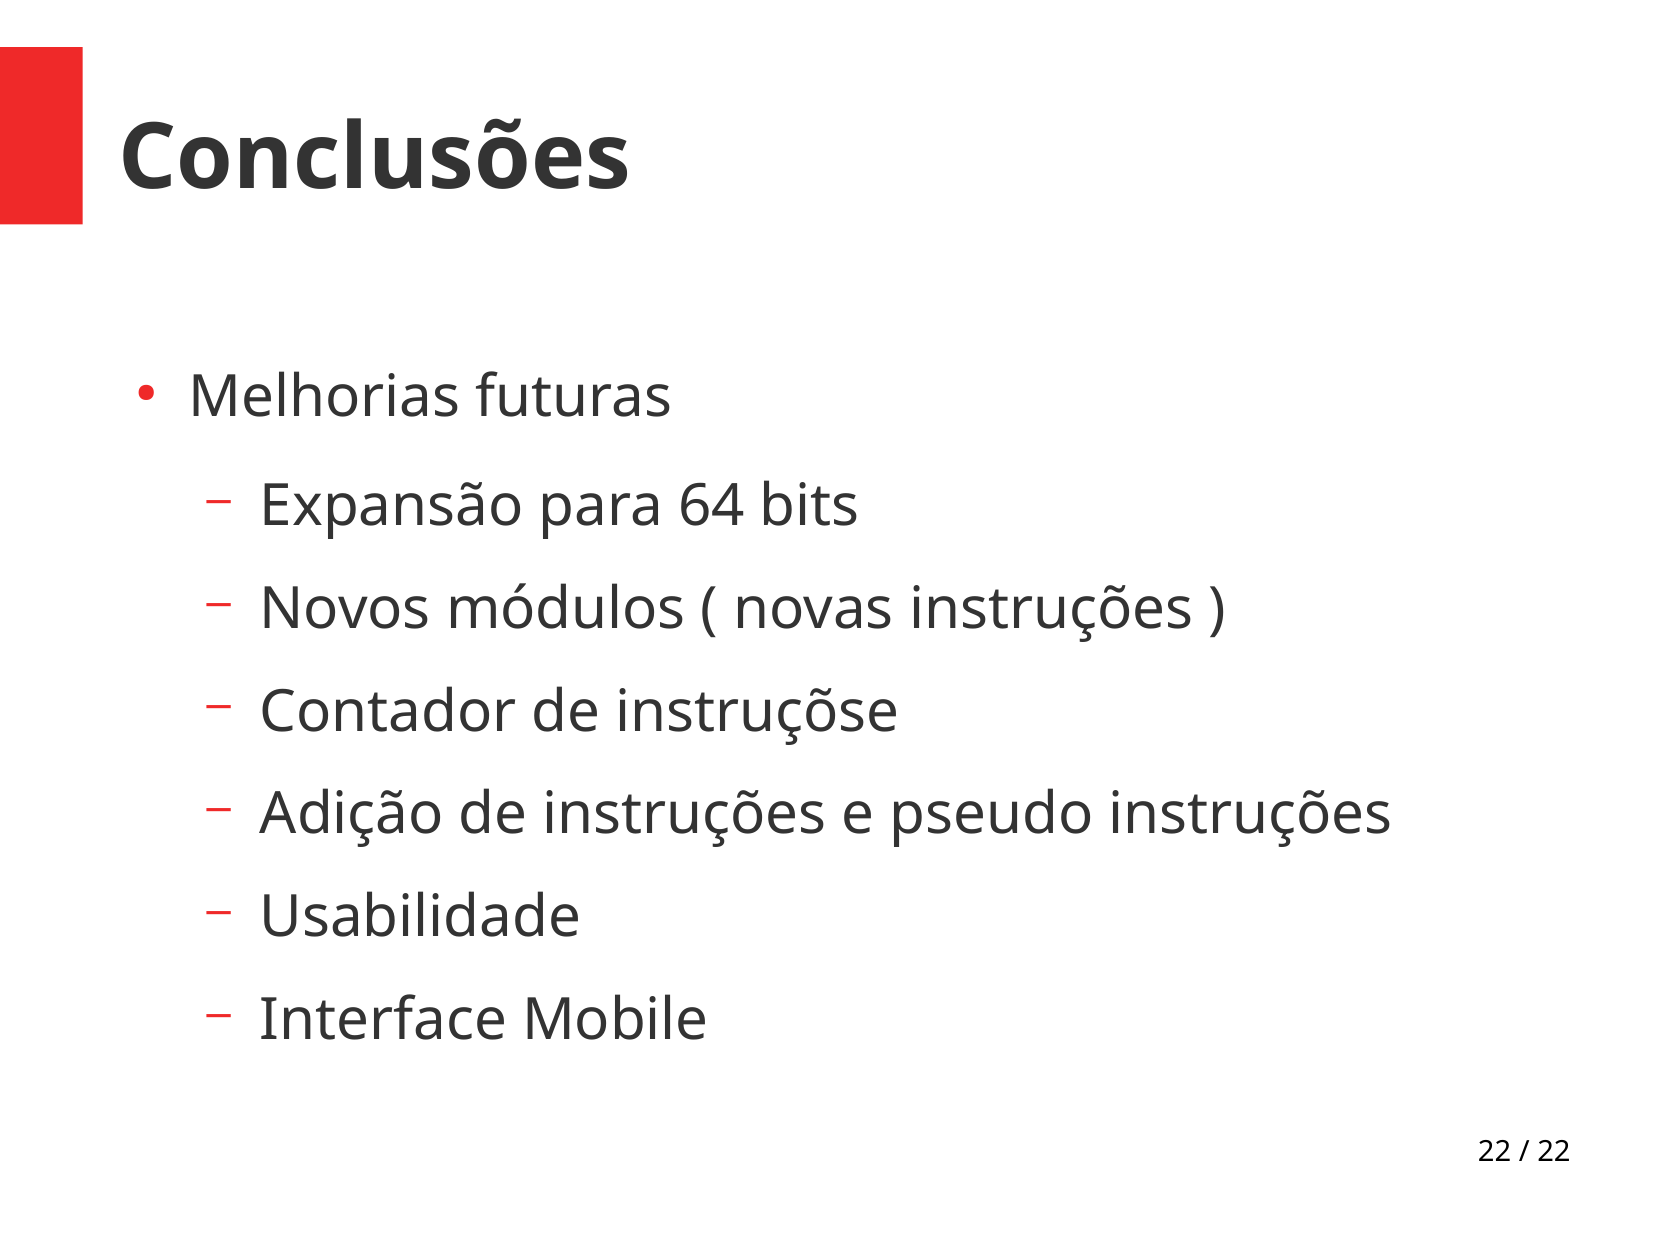

# Conclusões
Melhorias futuras
Expansão para 64 bits
Novos módulos ( novas instruções )
Contador de instruçõse
Adição de instruções e pseudo instruções
Usabilidade
Interface Mobile
22